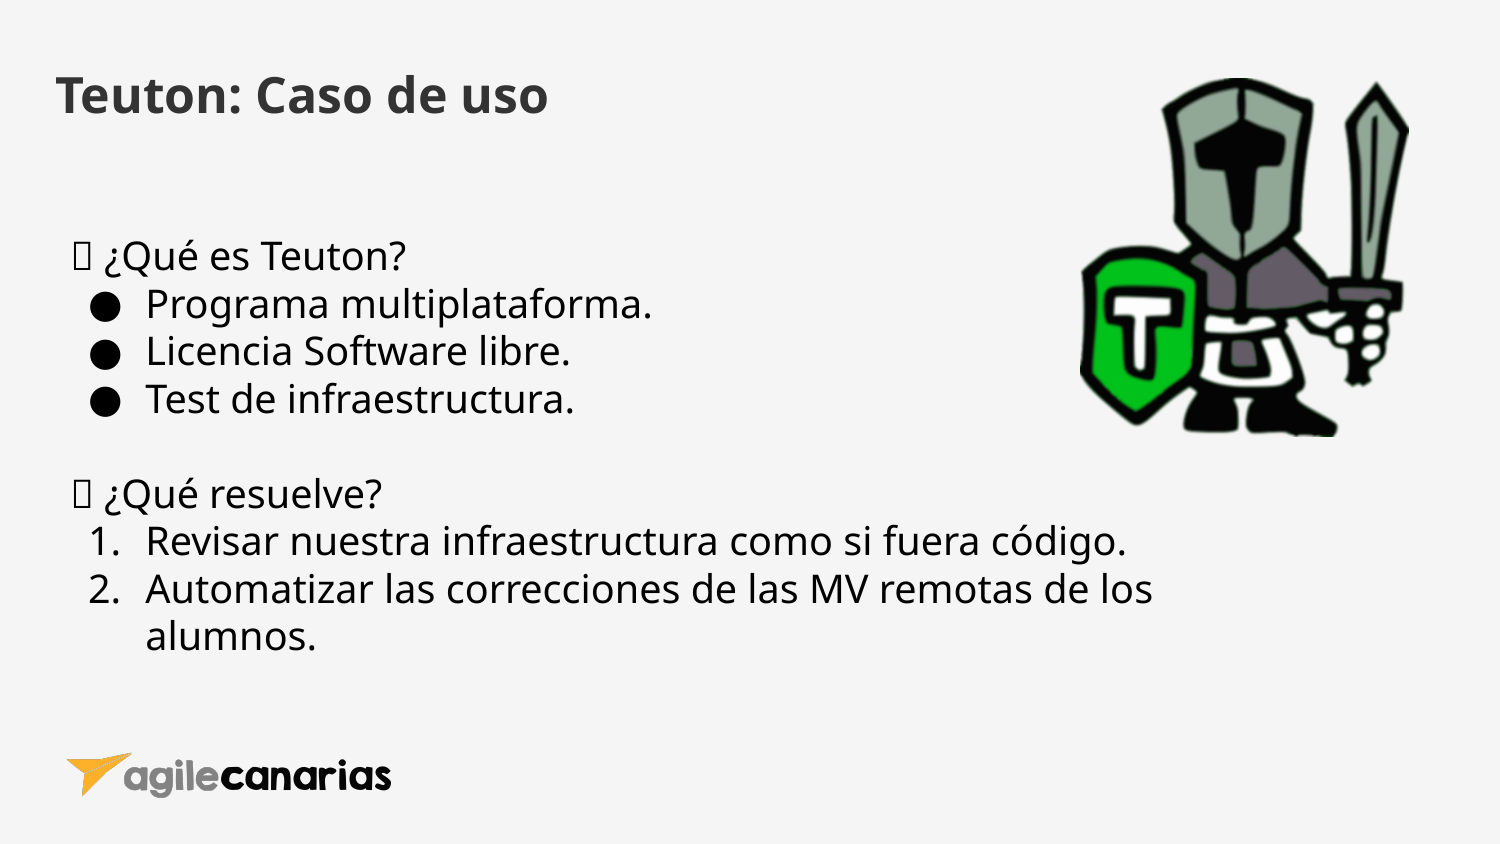

Teuton: Caso de uso
✅ ¿Qué es Teuton?
Programa multiplataforma.
Licencia Software libre.
Test de infraestructura.
🔔 ¿Qué resuelve?
Revisar nuestra infraestructura como si fuera código.
Automatizar las correcciones de las MV remotas de los alumnos.